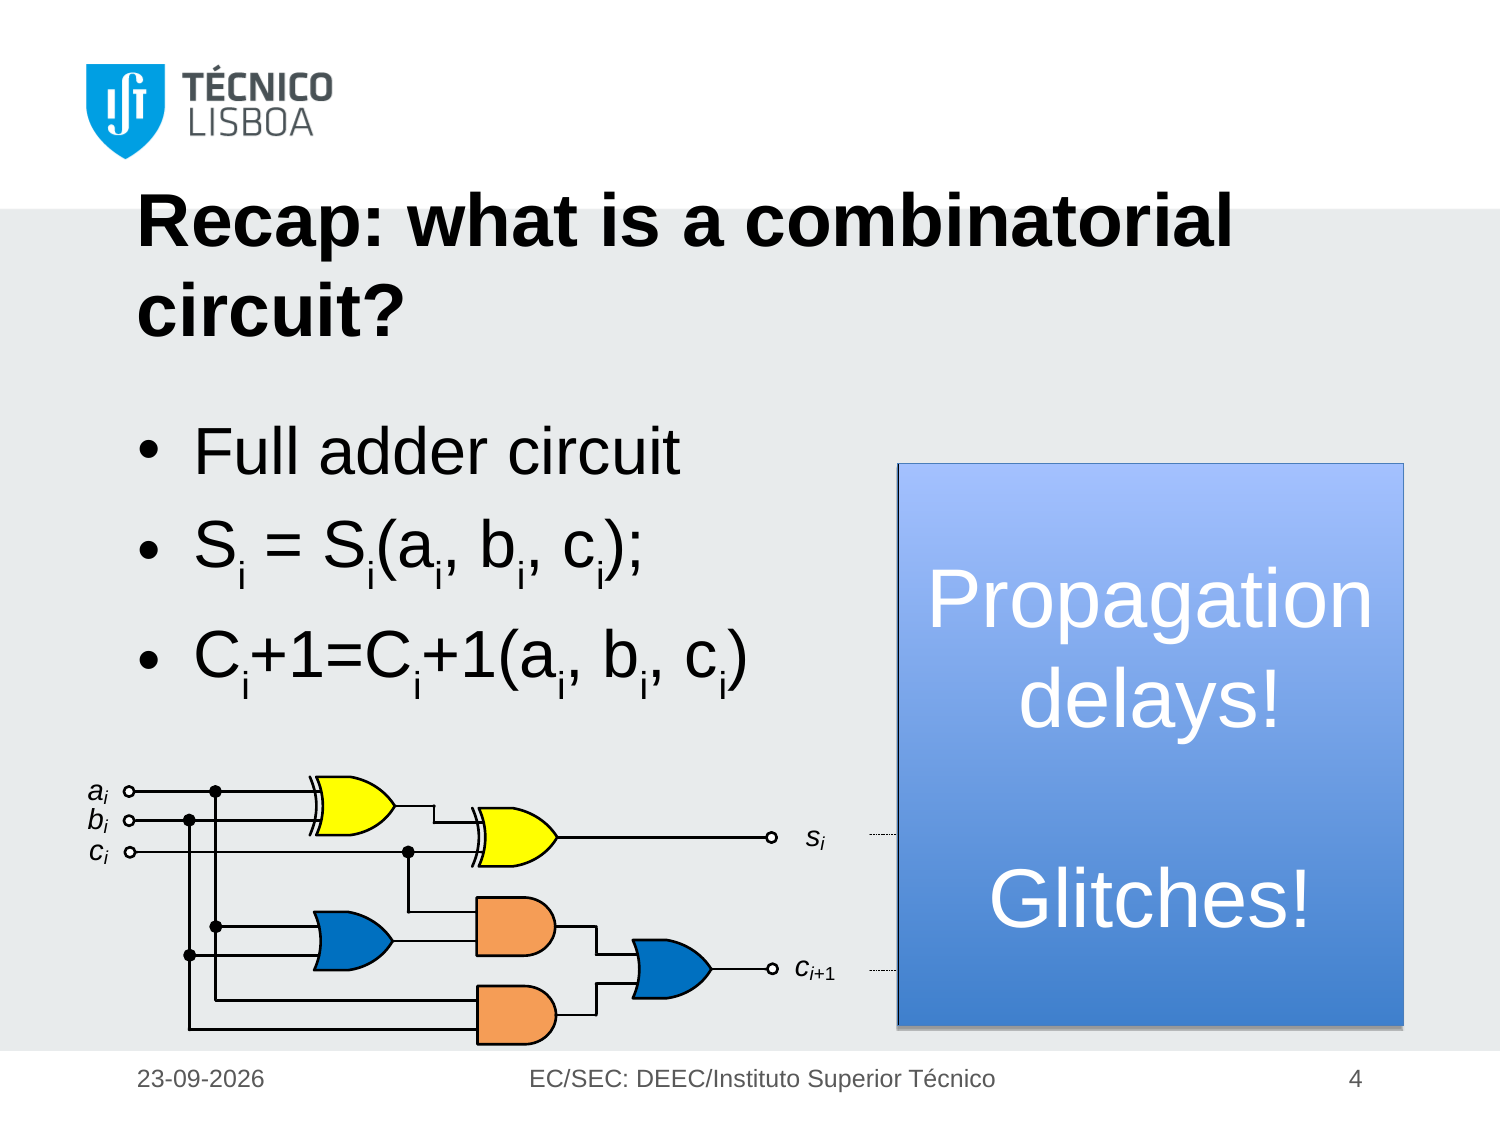

# Recap: what is a combinatorial circuit?
Full adder circuit
Si = Si(ai, bi, ci);
Ci+1=Ci+1(ai, bi, ci)
Propagation delays!
Glitches!
EC/SEC: DEEC/Instituto Superior Técnico
2